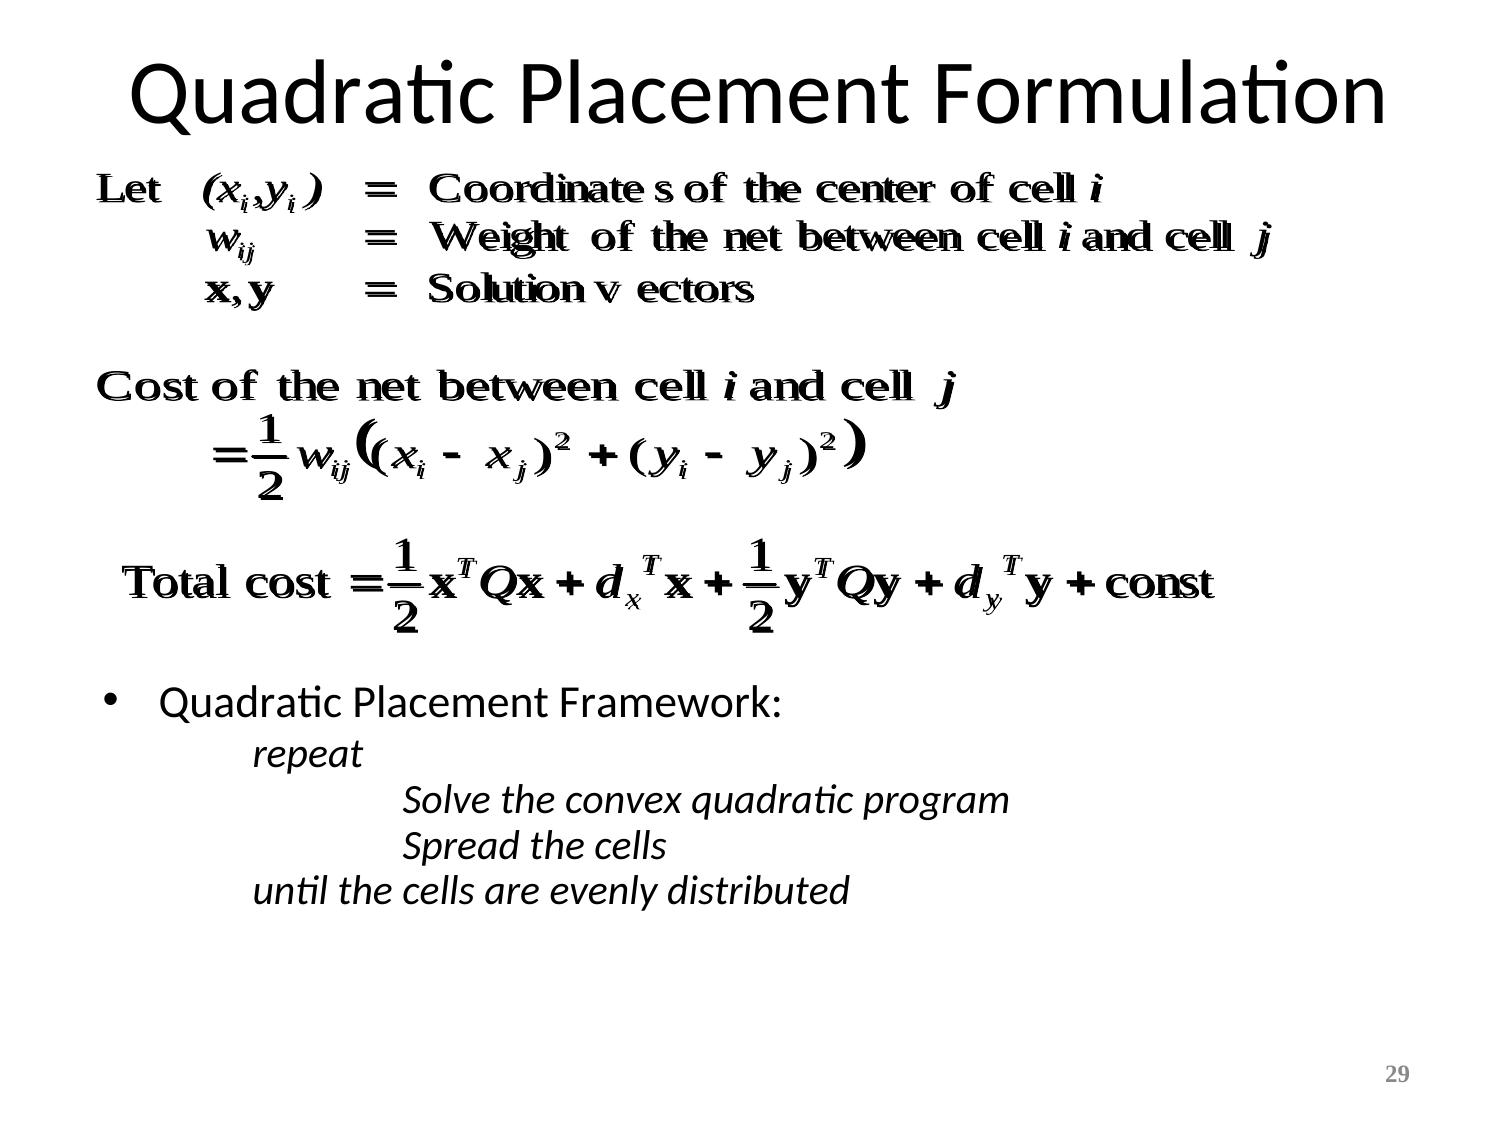

# Quadratic Placement Formulation
Quadratic Placement Framework:
		repeat
			Solve the convex quadratic program
			Spread the cells
		until the cells are evenly distributed